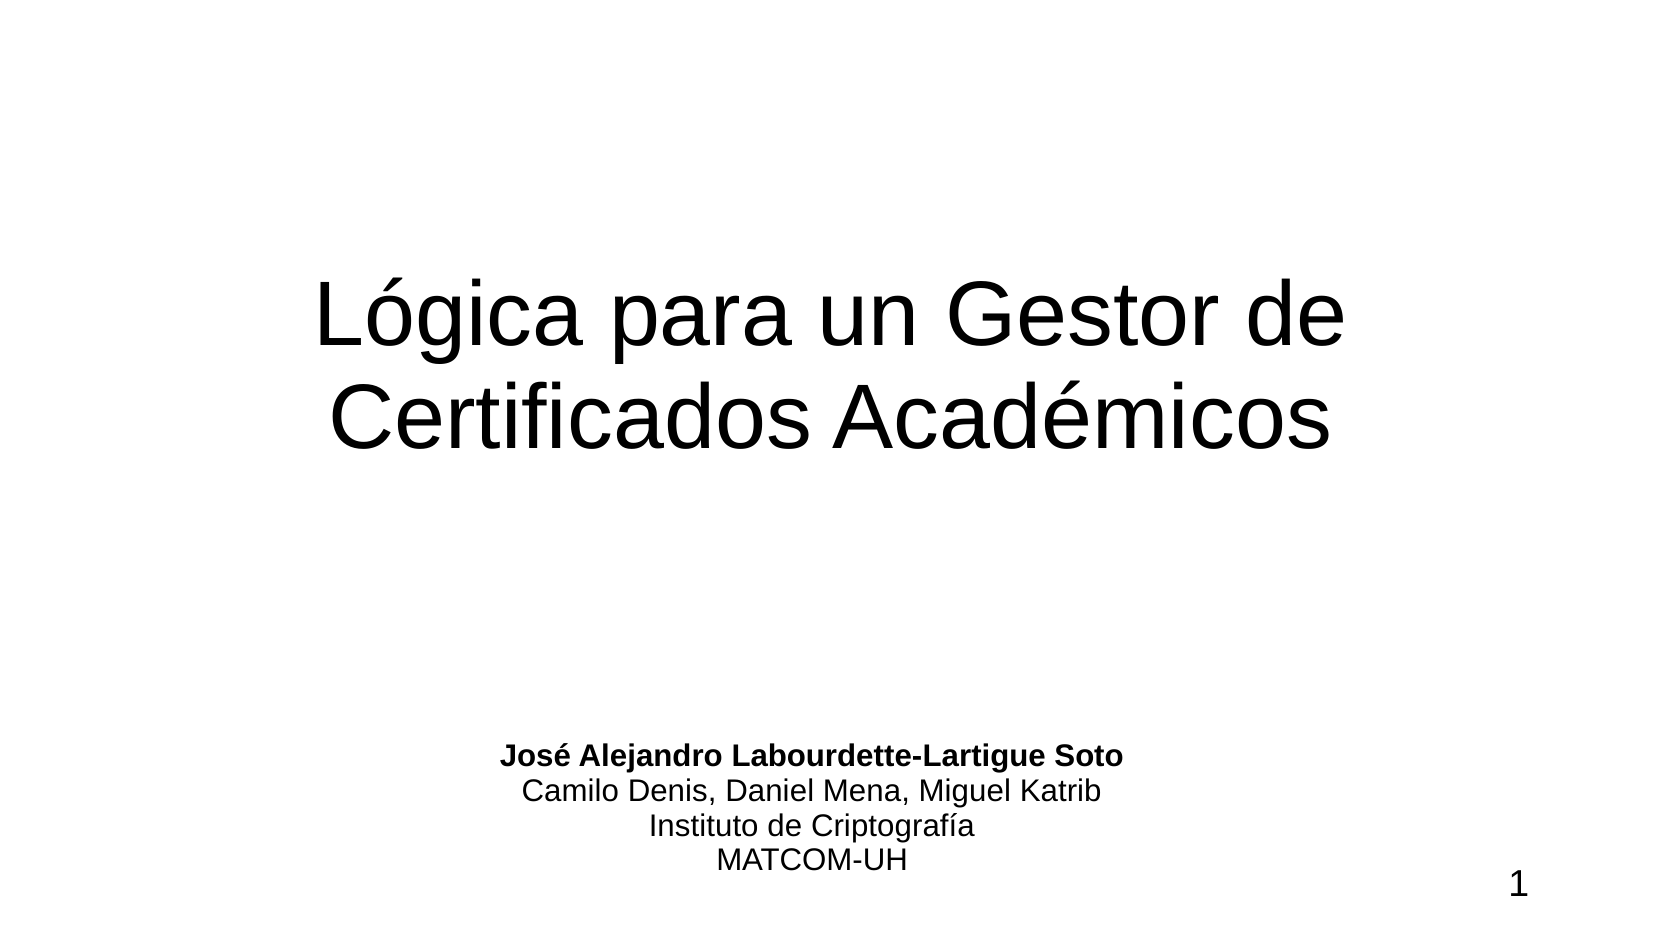

# Lógica para un Gestor de Certificados Académicos
José Alejandro Labourdette-Lartigue Soto
Camilo Denis, Daniel Mena, Miguel Katrib
Instituto de Criptografía
MATCOM-UH